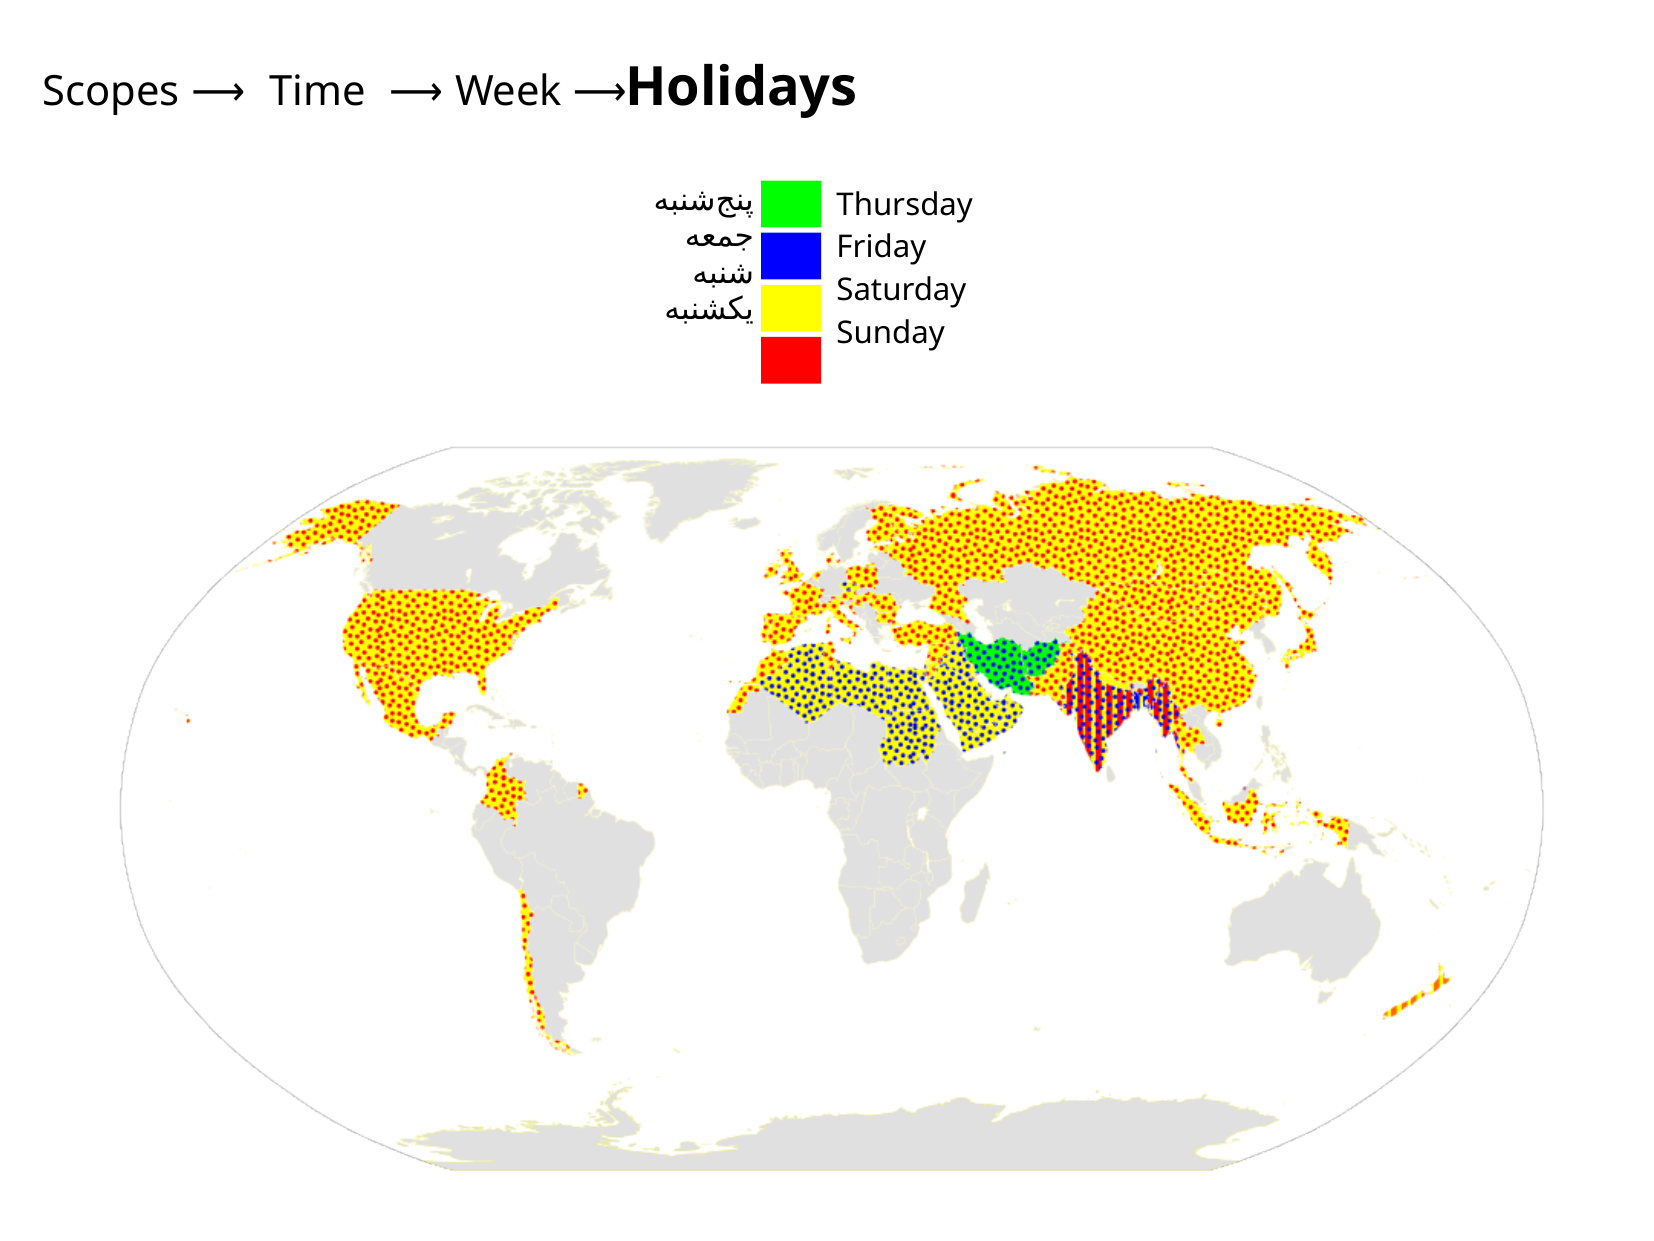

Holidays
Scopes ⟶ Time ⟶ Week ⟶
Thursday
Friday
Saturday
Sunday
پنج‌شنبه
جمعه
شنبه
یکشنبه